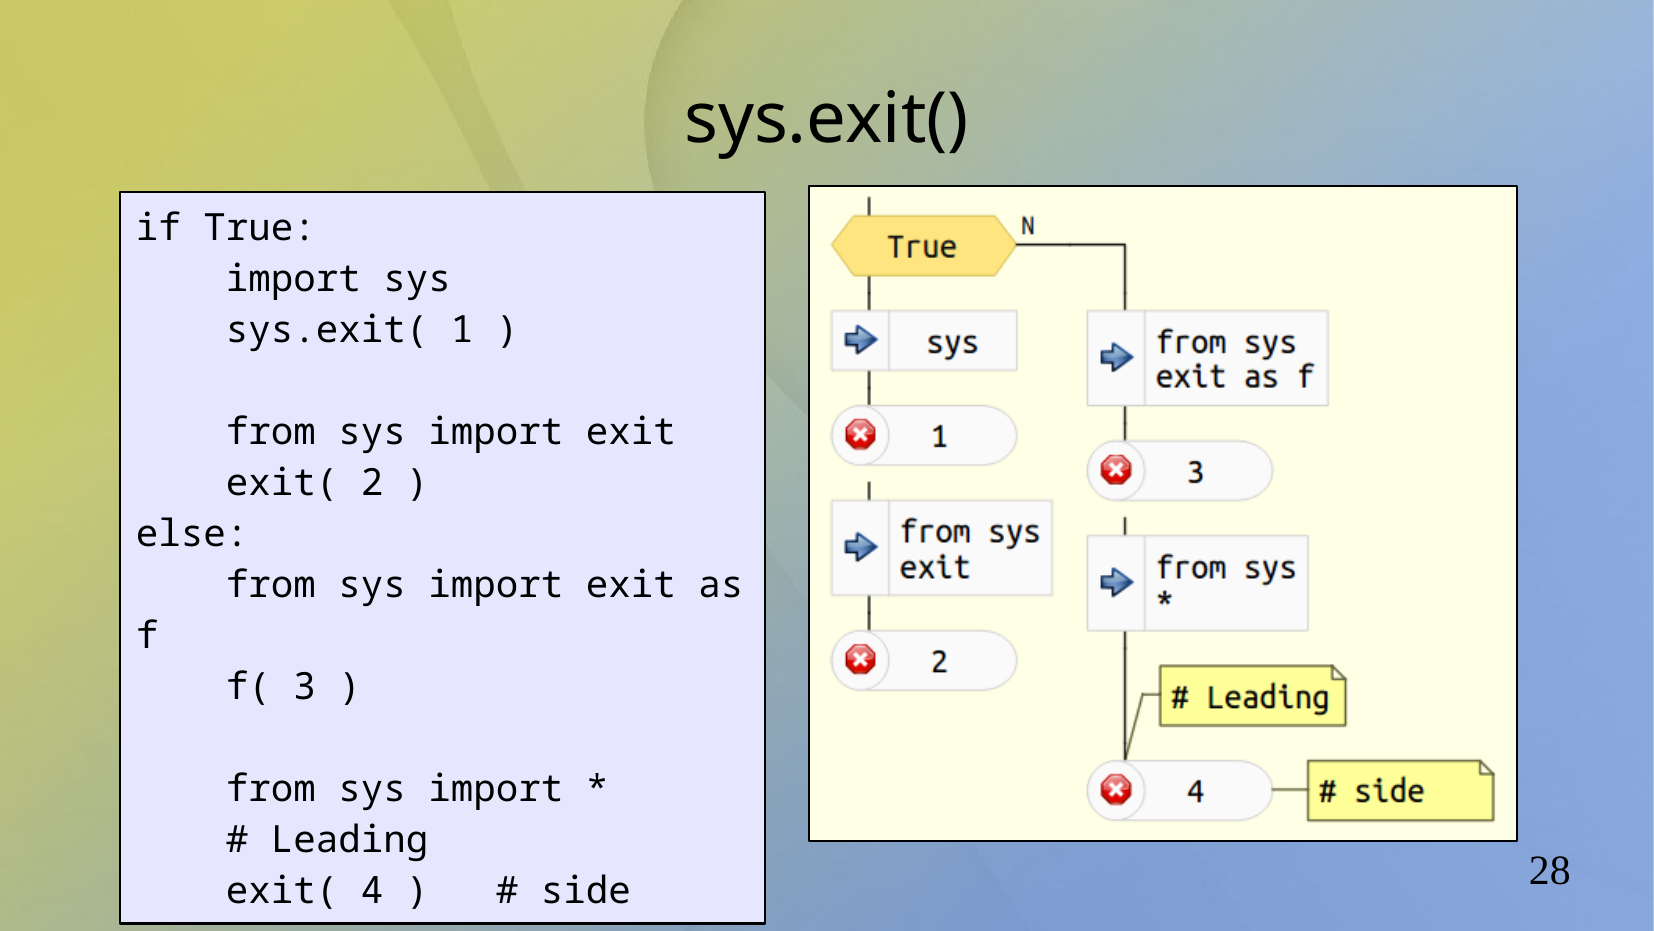

# sys.exit()
if True:
 import sys
 sys.exit( 1 )
 from sys import exit
 exit( 2 )
else:
 from sys import exit as f
 f( 3 )
 from sys import *
 # Leading
 exit( 4 ) # side
28